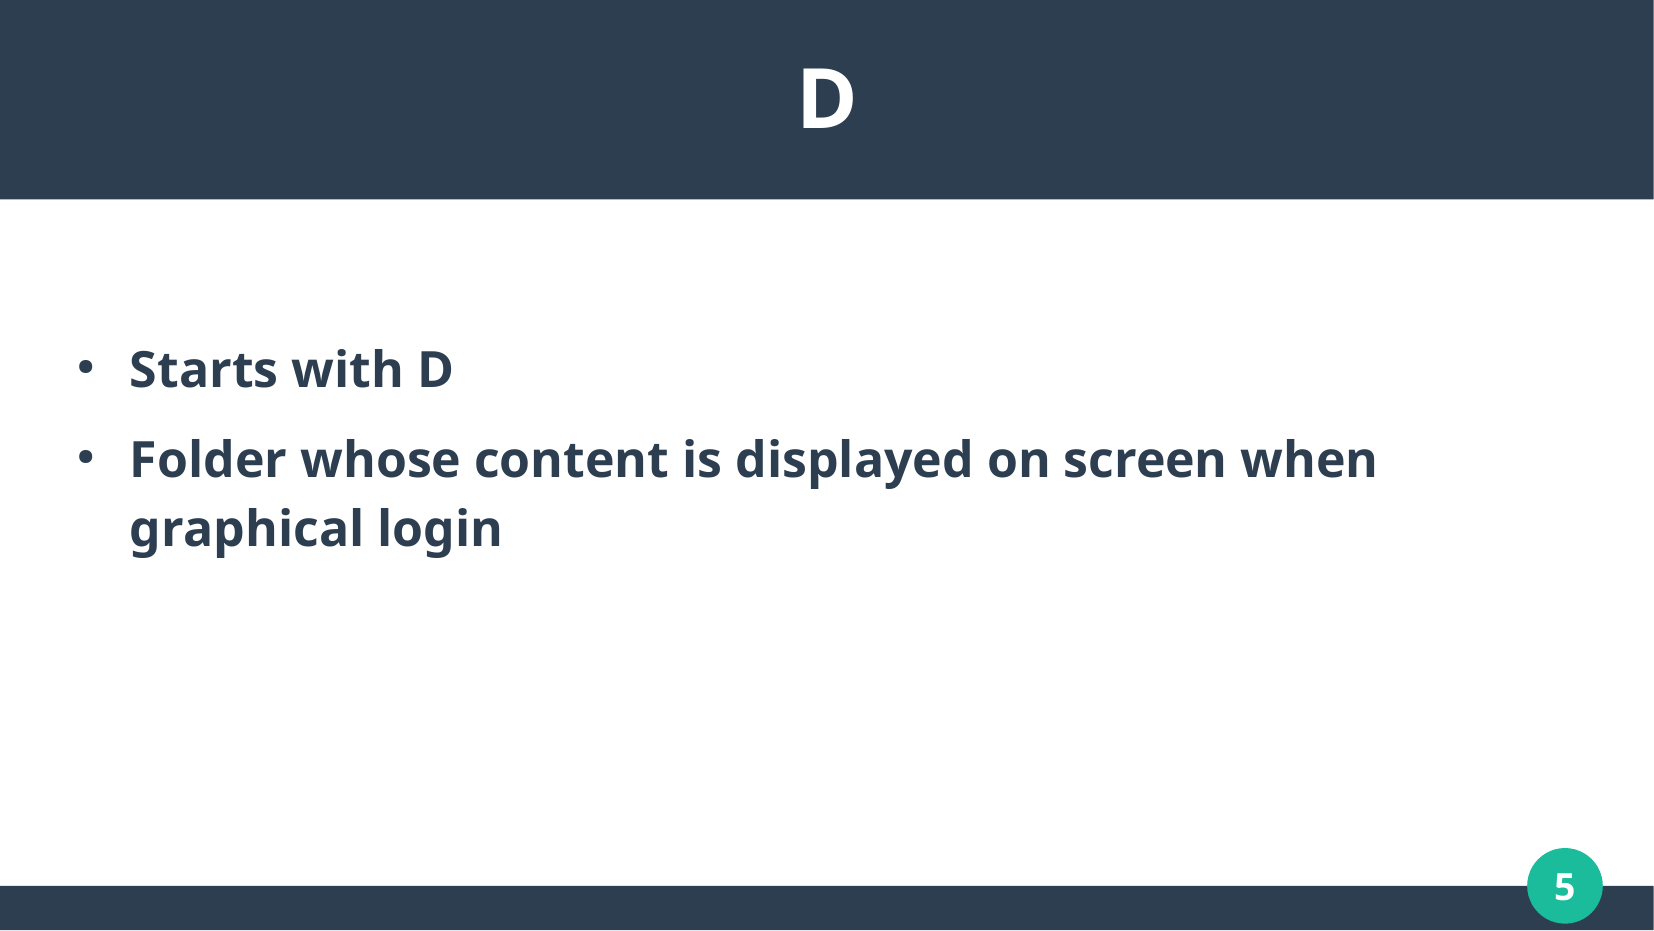

# D
Starts with D
Folder whose content is displayed on screen when graphical login